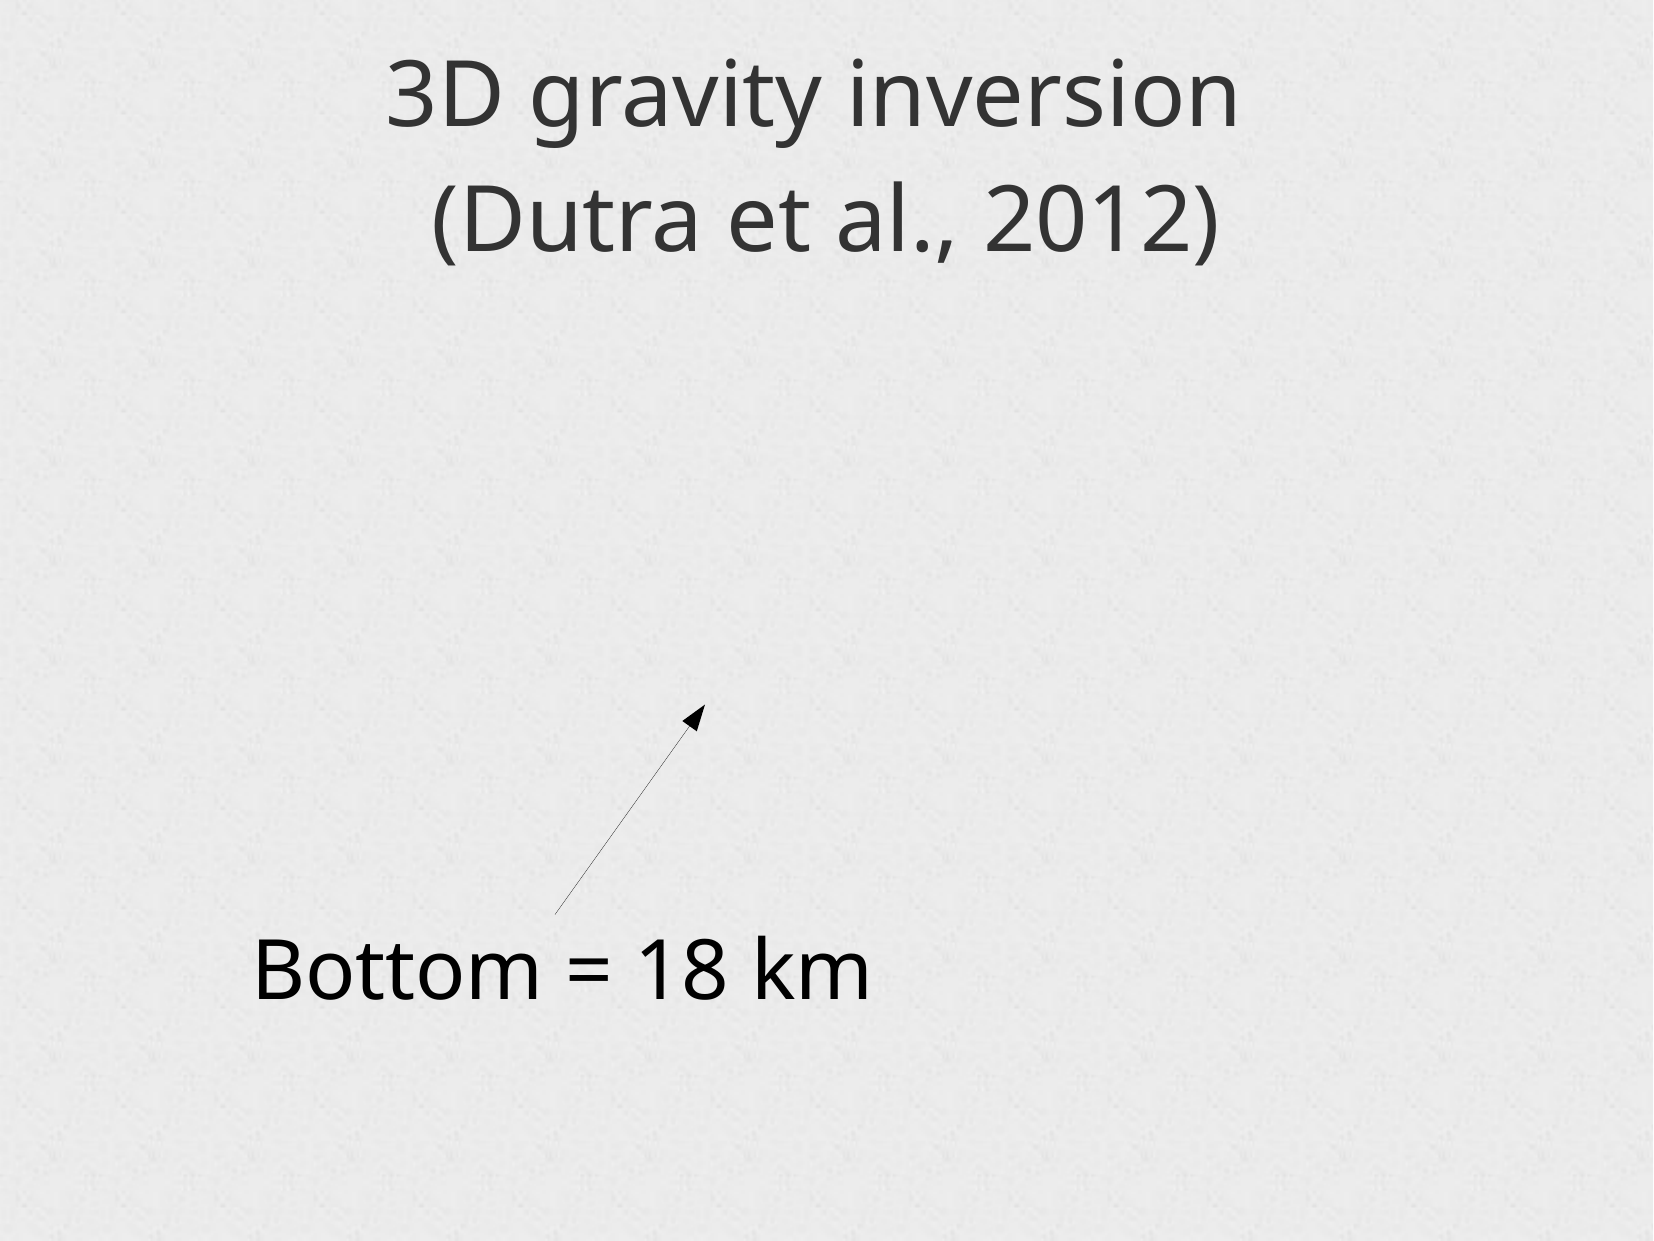

# 3D gravity inversion (Dutra et al., 2012)
Bottom = 18 km